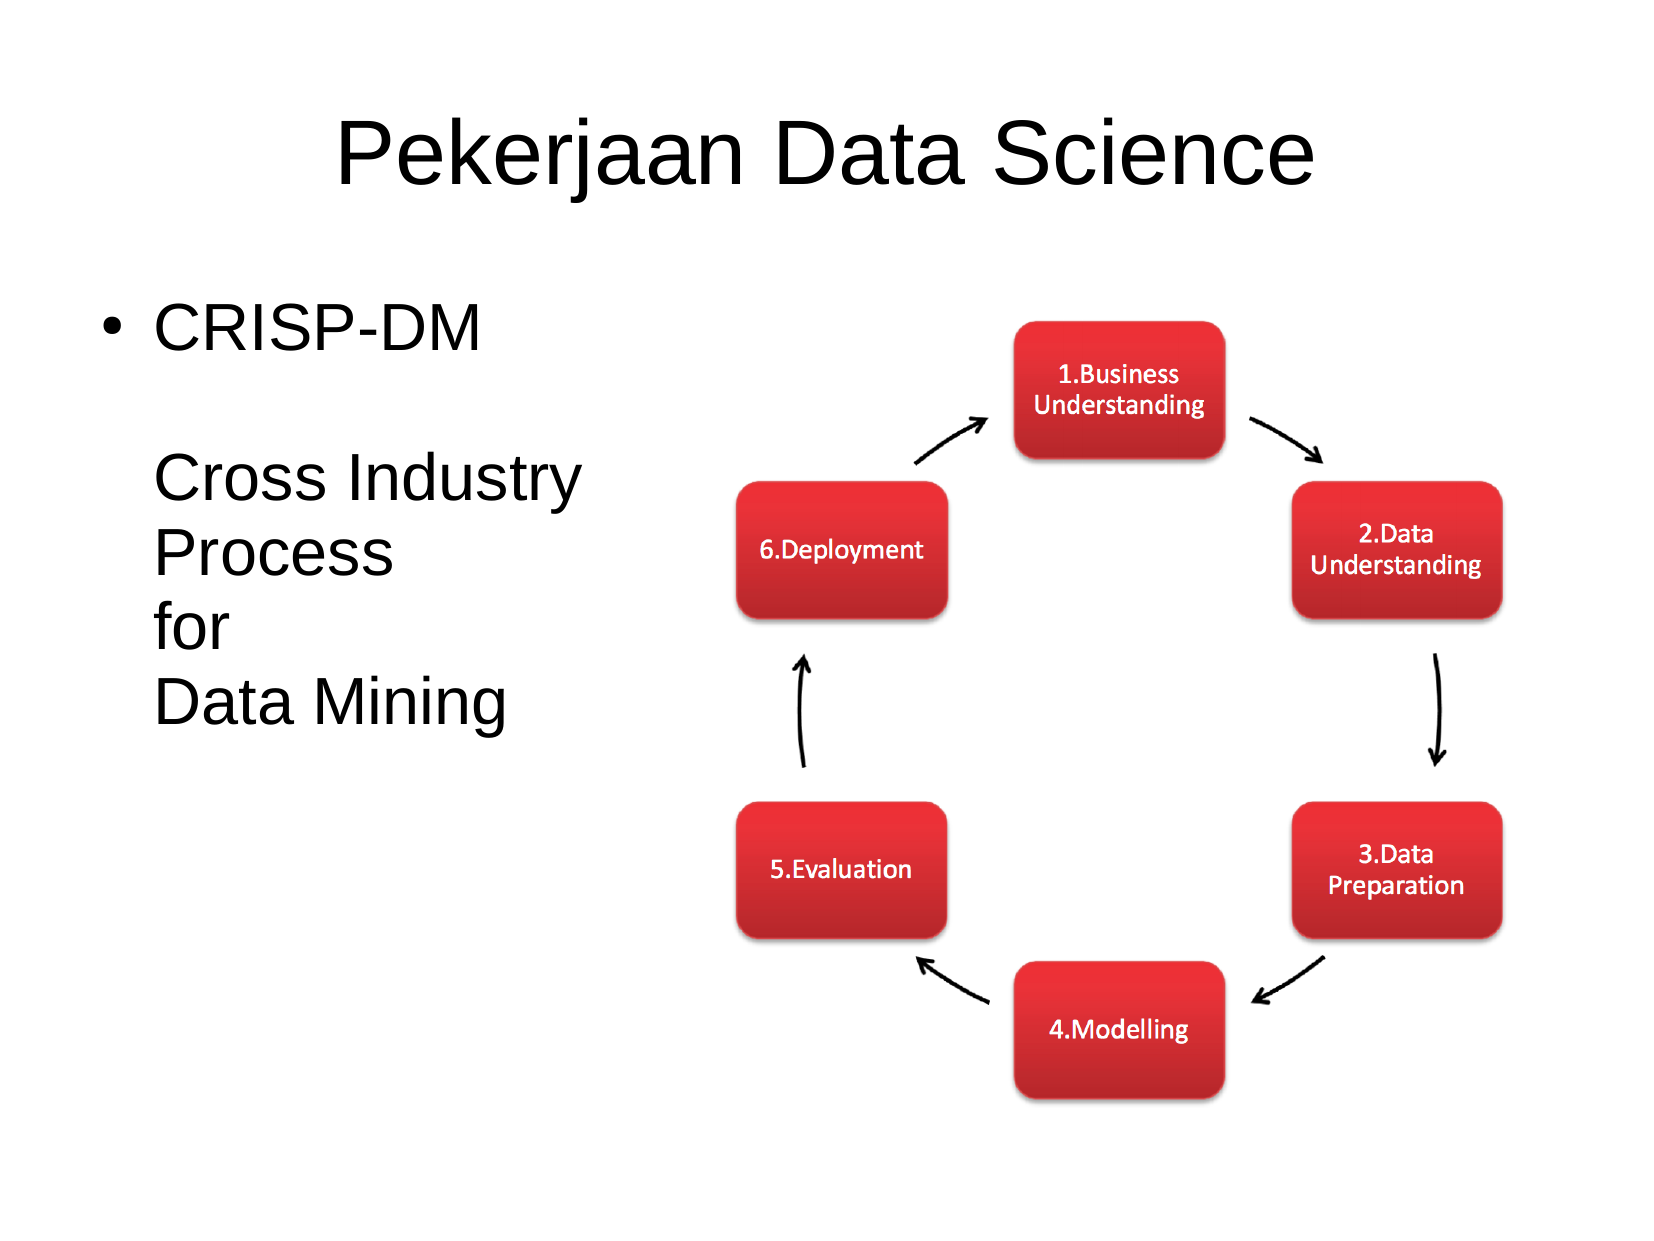

# Pekerjaan Data Science
CRISP-DM
Cross Industry
Process
for
Data Mining